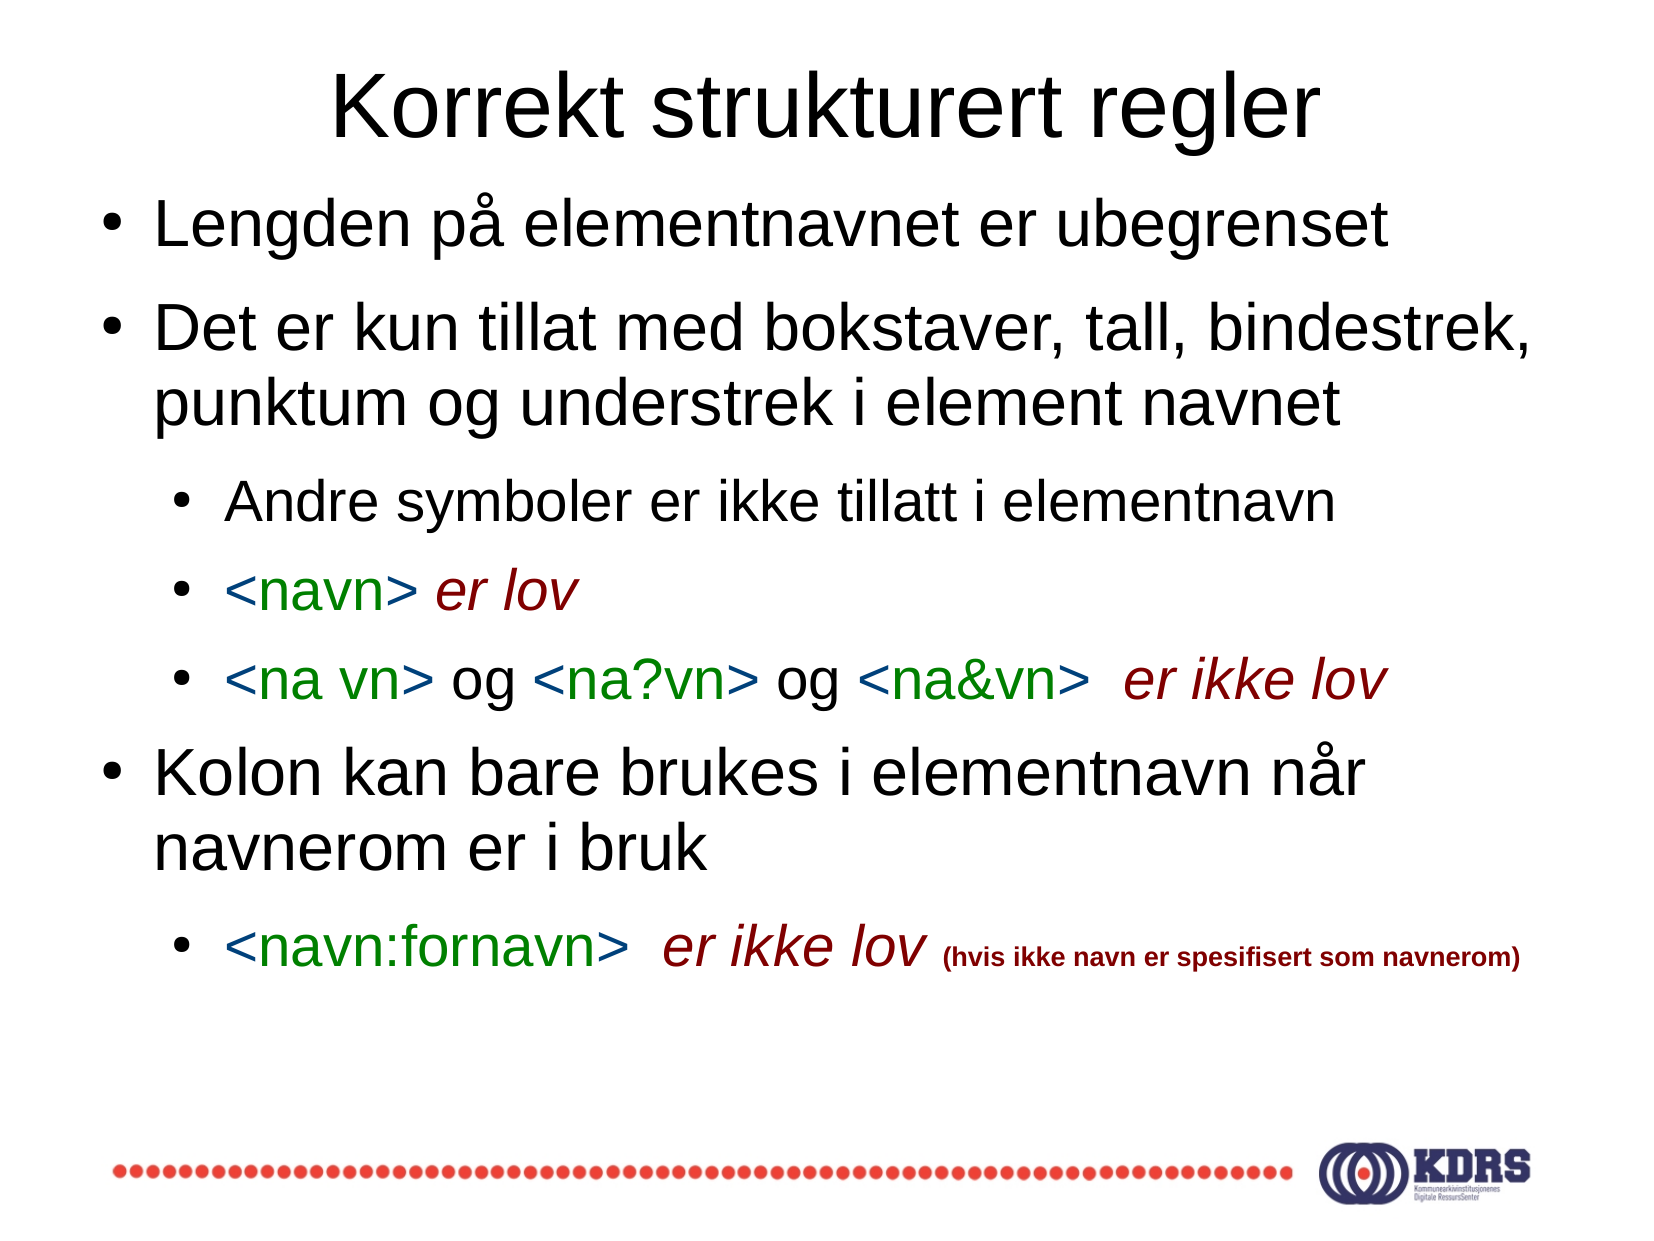

# Korrekt strukturert regler
Lengden på elementnavnet er ubegrenset
Det er kun tillat med bokstaver, tall, bindestrek, punktum og understrek i element navnet
Andre symboler er ikke tillatt i elementnavn
<navn> er lov
<na vn> og <na?vn> og <na&vn> er ikke lov
Kolon kan bare brukes i elementnavn når navnerom er i bruk
<navn:fornavn> er ikke lov (hvis ikke navn er spesifisert som navnerom)